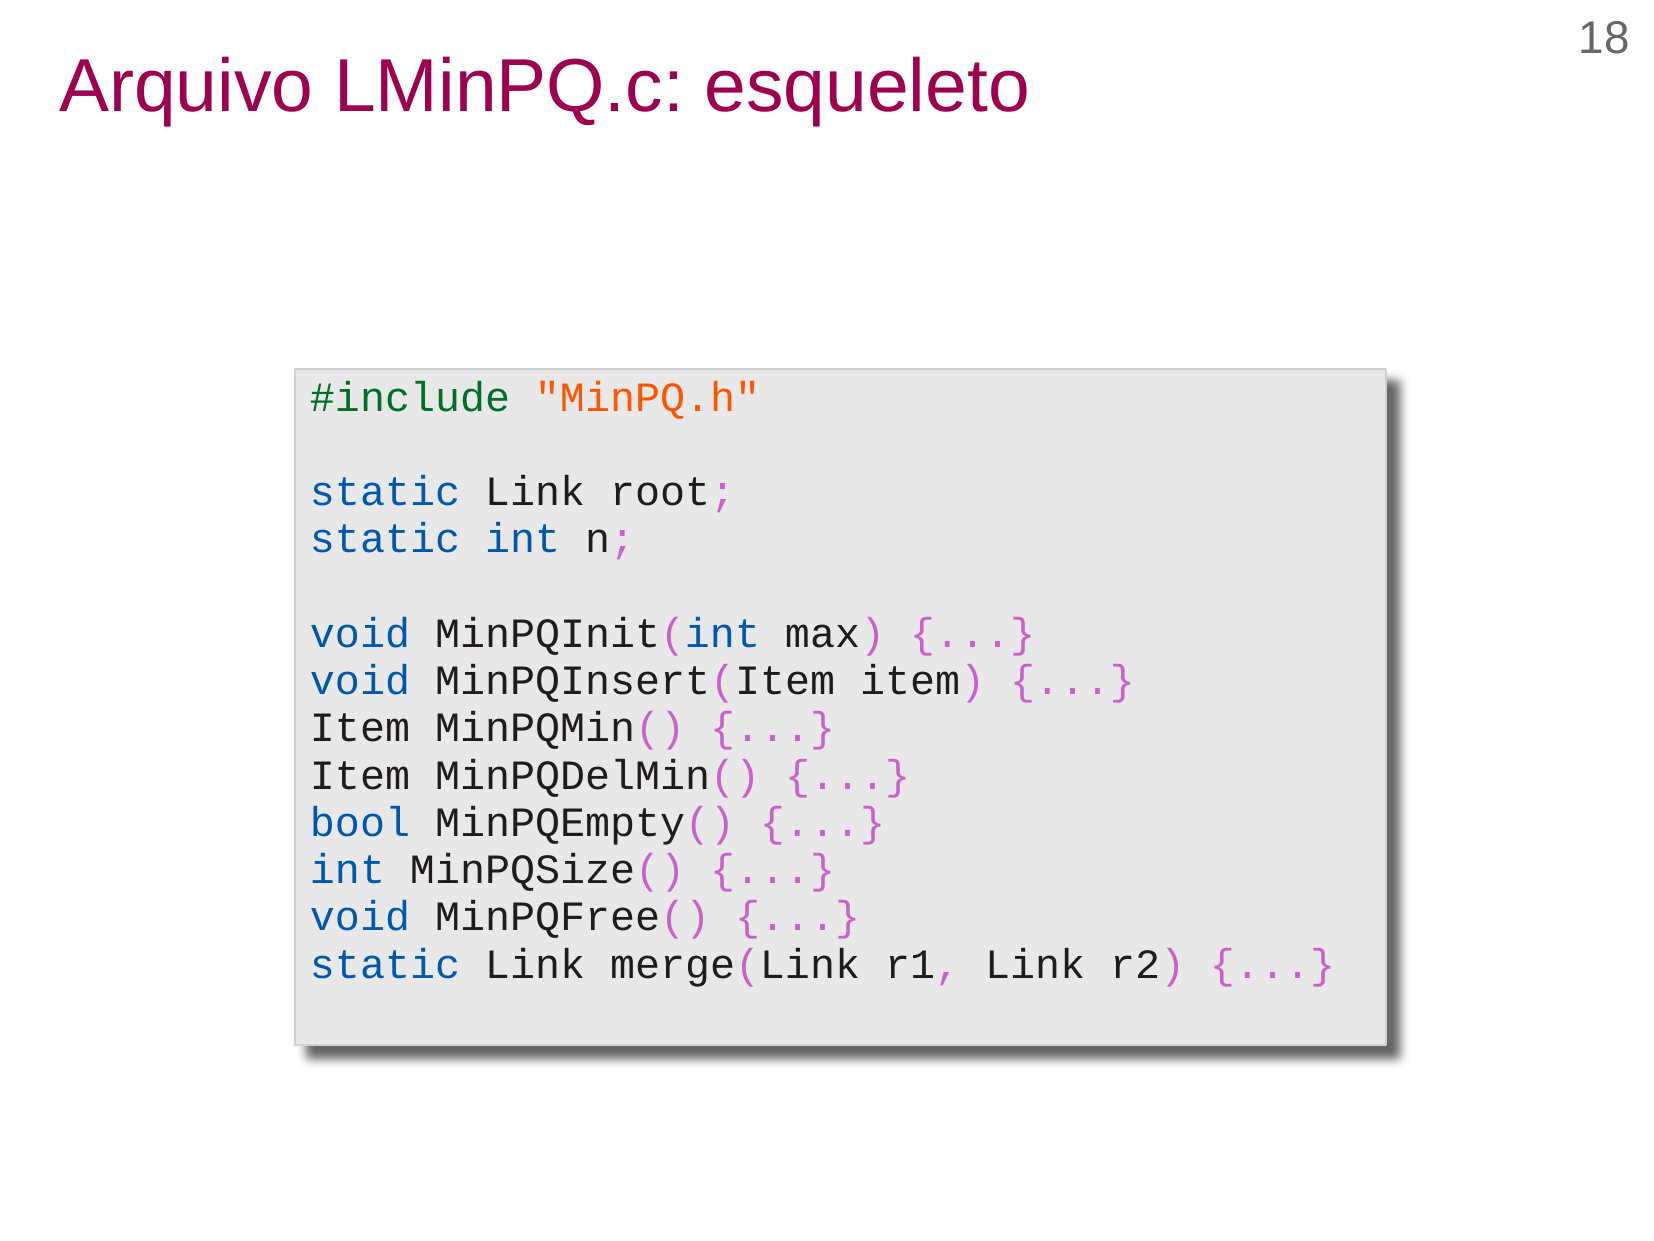

18
# Arquivo LMinPQ.c: esqueleto
#include "MinPQ.h"
static Link root;
static int n;
void MinPQInit(int max) {...}
void MinPQInsert(Item item) {...}
Item MinPQMin() {...}
Item MinPQDelMin() {...}
bool MinPQEmpty() {...}
int MinPQSize() {...}
void MinPQFree() {...}
static Link merge(Link r1, Link r2) {...}